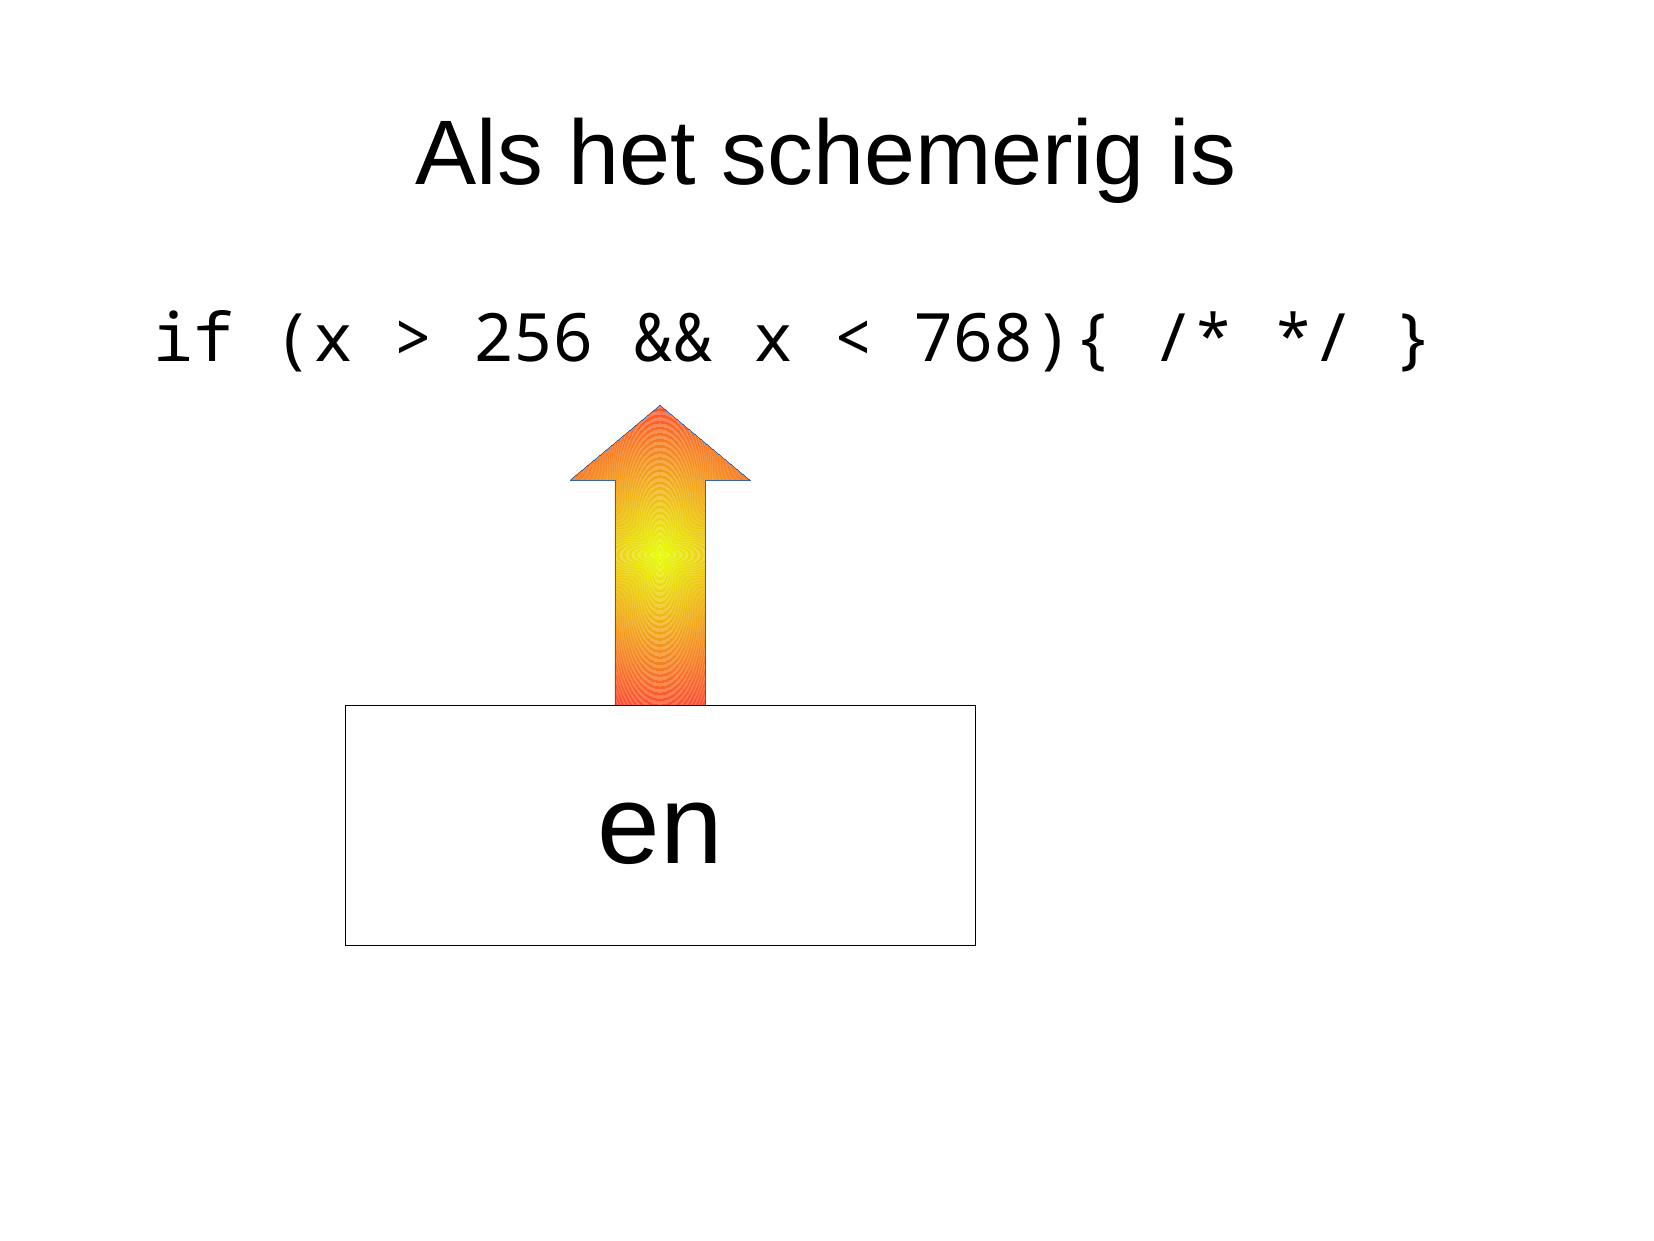

# Als het schemerig is
if (x > 256 && x < 768){ /* */ }
en